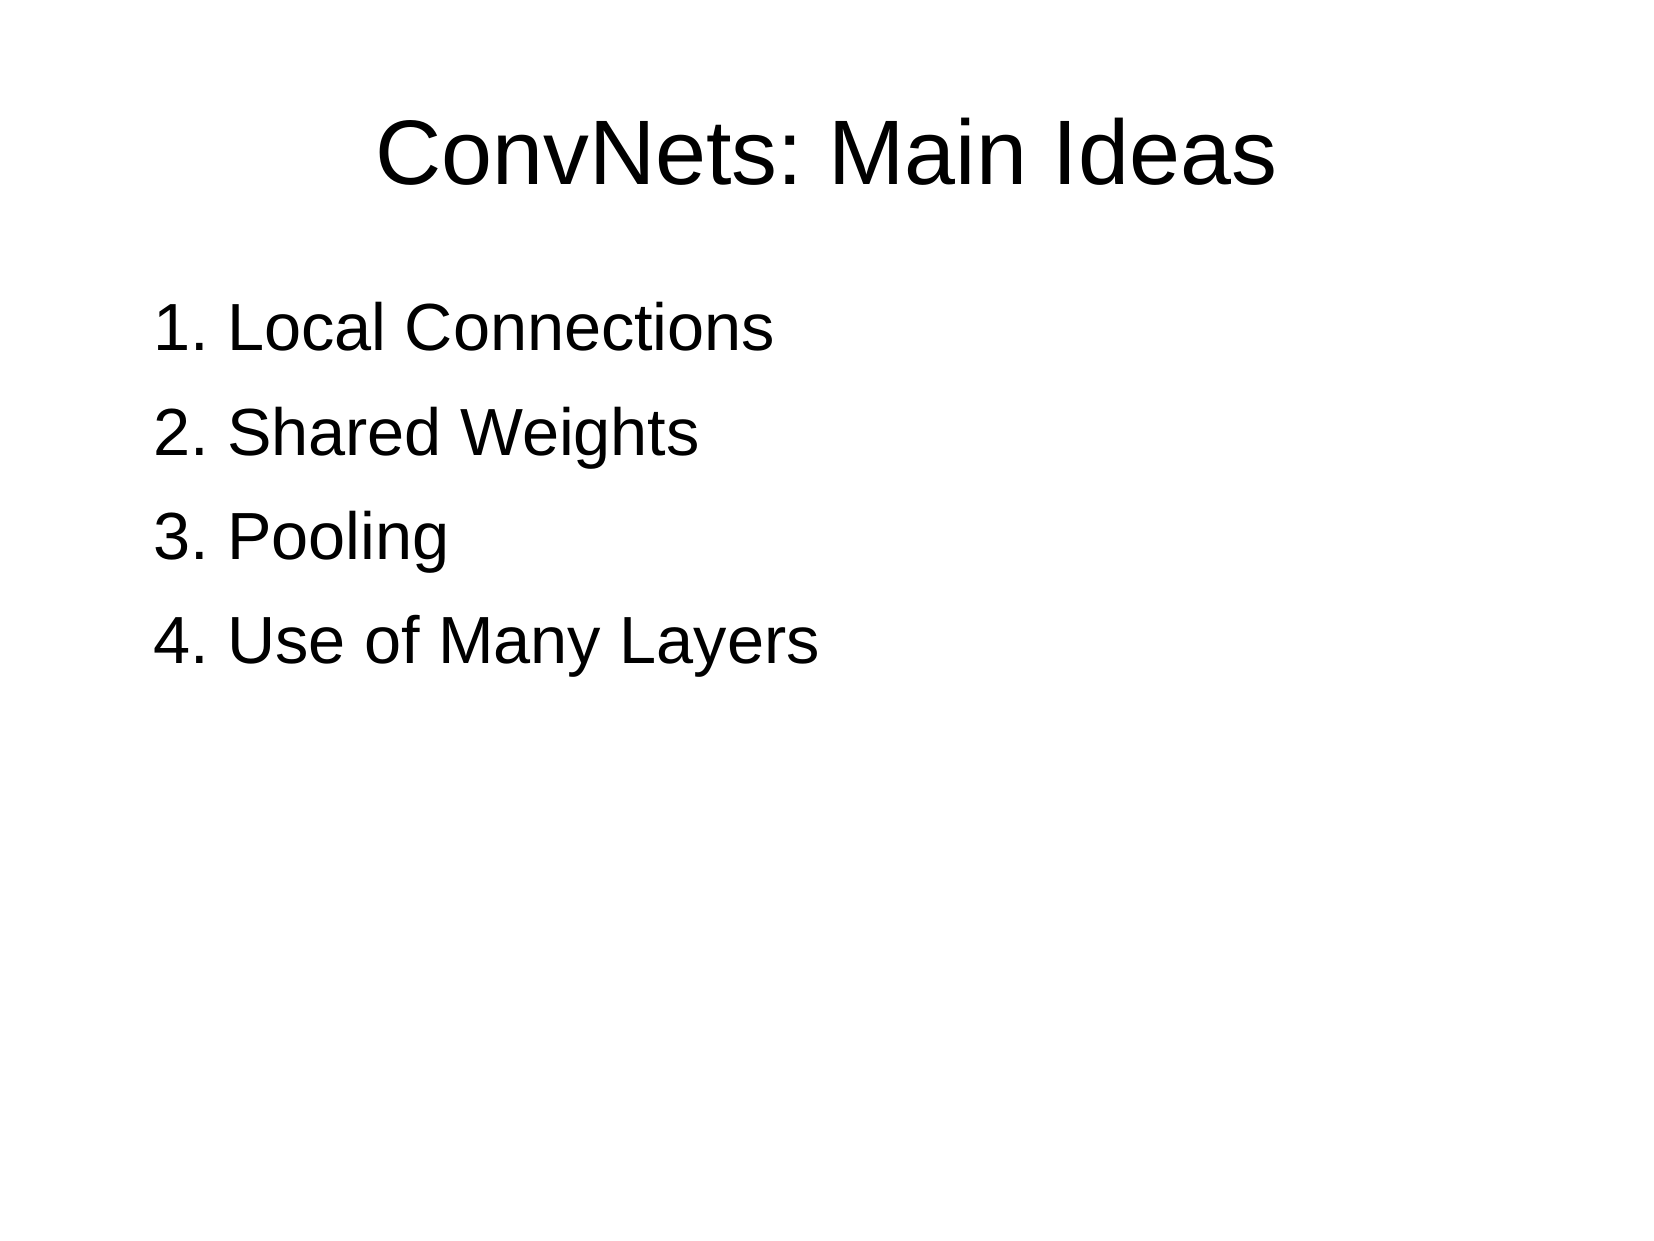

# ConvNets: Main Ideas
1. Local Connections
2. Shared Weights
3. Pooling
4. Use of Many Layers